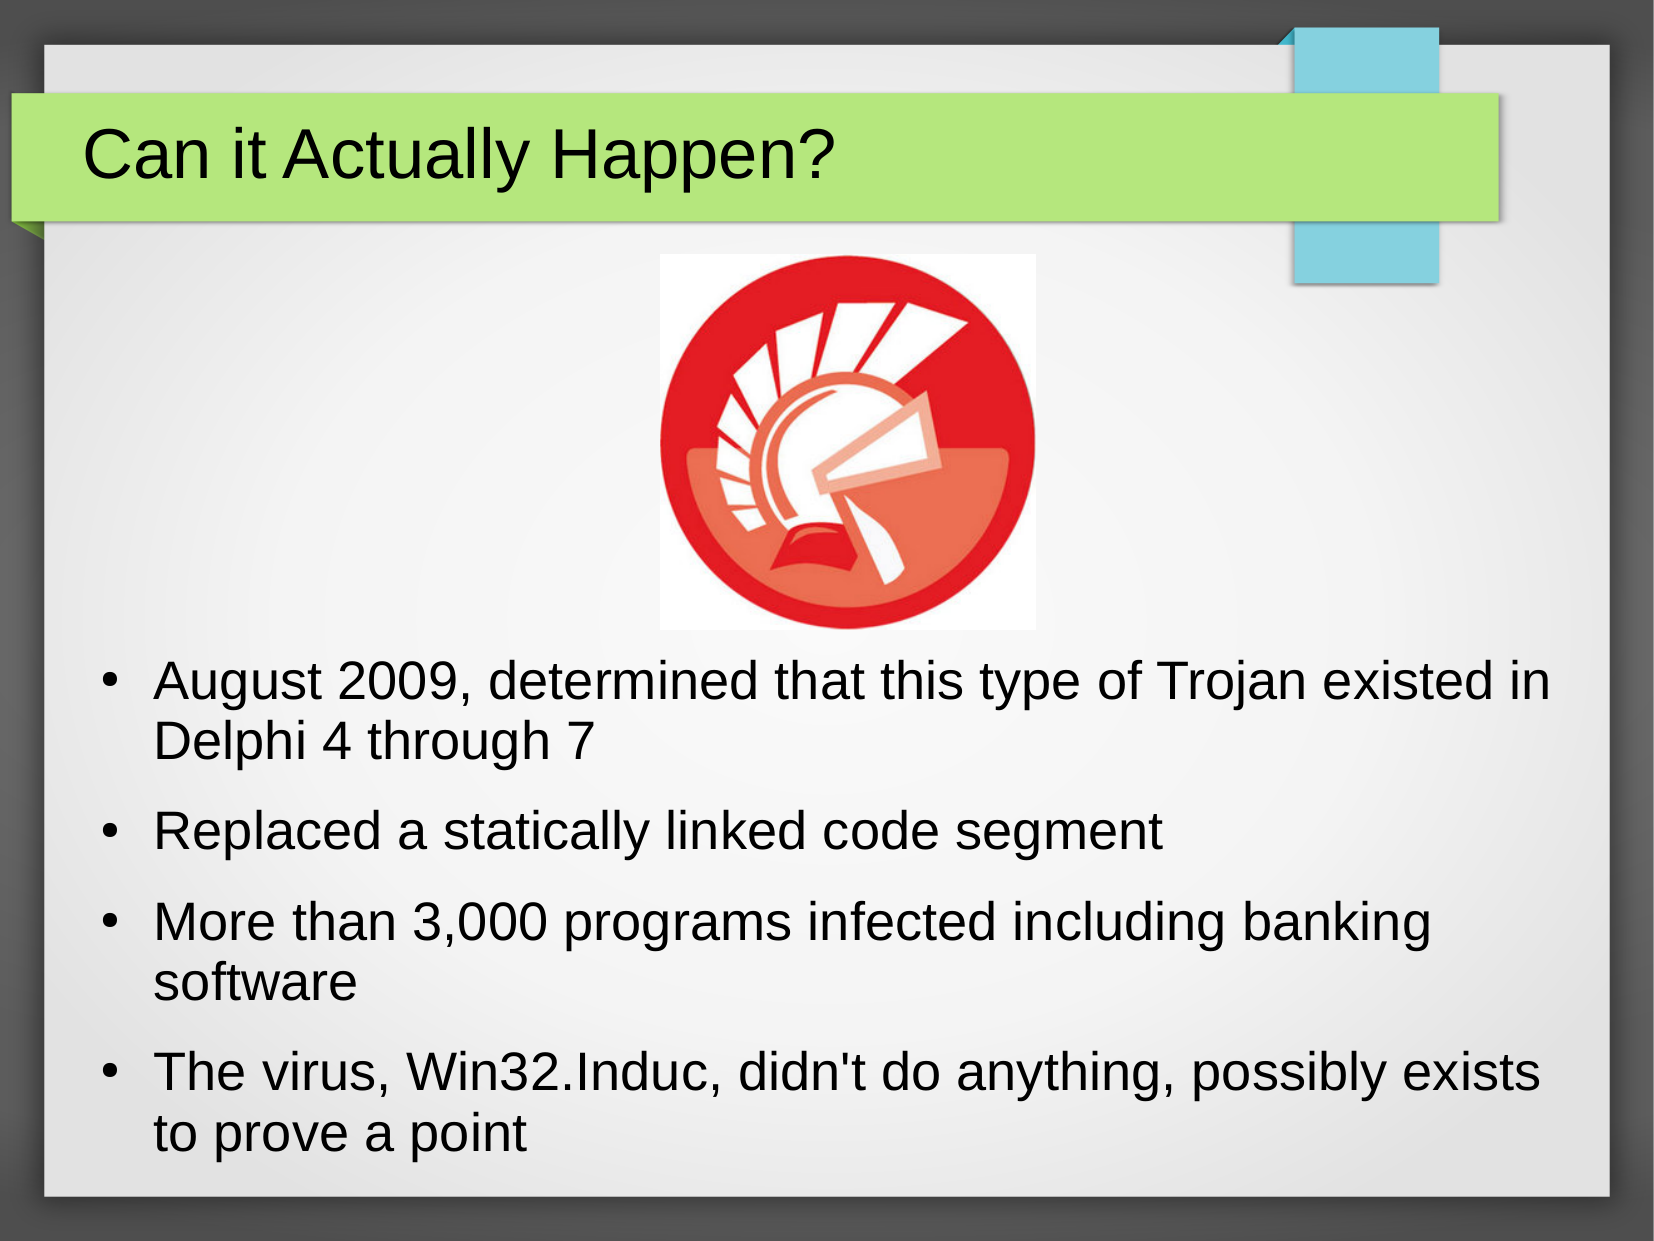

# Can it Actually Happen?
August 2009, determined that this type of Trojan existed in Delphi 4 through 7
Replaced a statically linked code segment
More than 3,000 programs infected including banking software
The virus, Win32.Induc, didn't do anything, possibly exists to prove a point